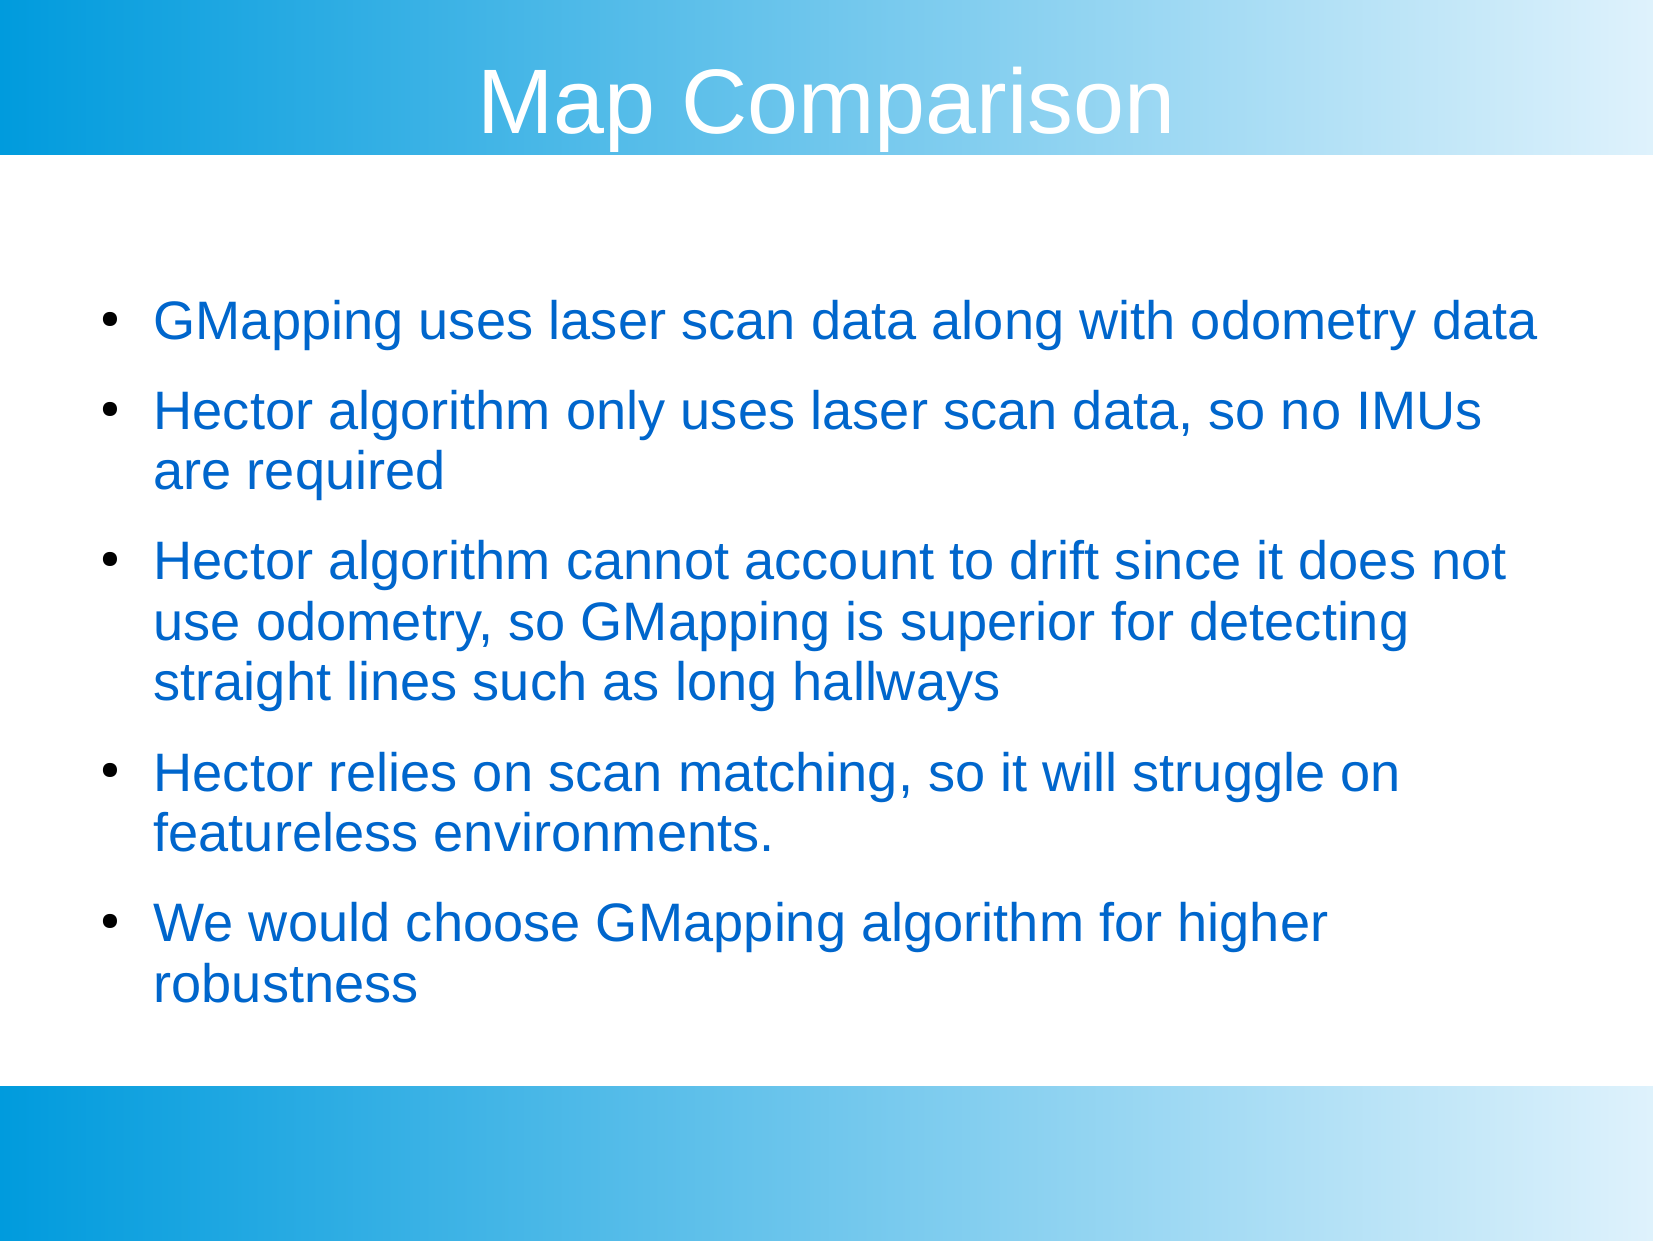

# Map Comparison
GMapping uses laser scan data along with odometry data
Hector algorithm only uses laser scan data, so no IMUs are required
Hector algorithm cannot account to drift since it does not use odometry, so GMapping is superior for detecting straight lines such as long hallways
Hector relies on scan matching, so it will struggle on featureless environments.
We would choose GMapping algorithm for higher robustness